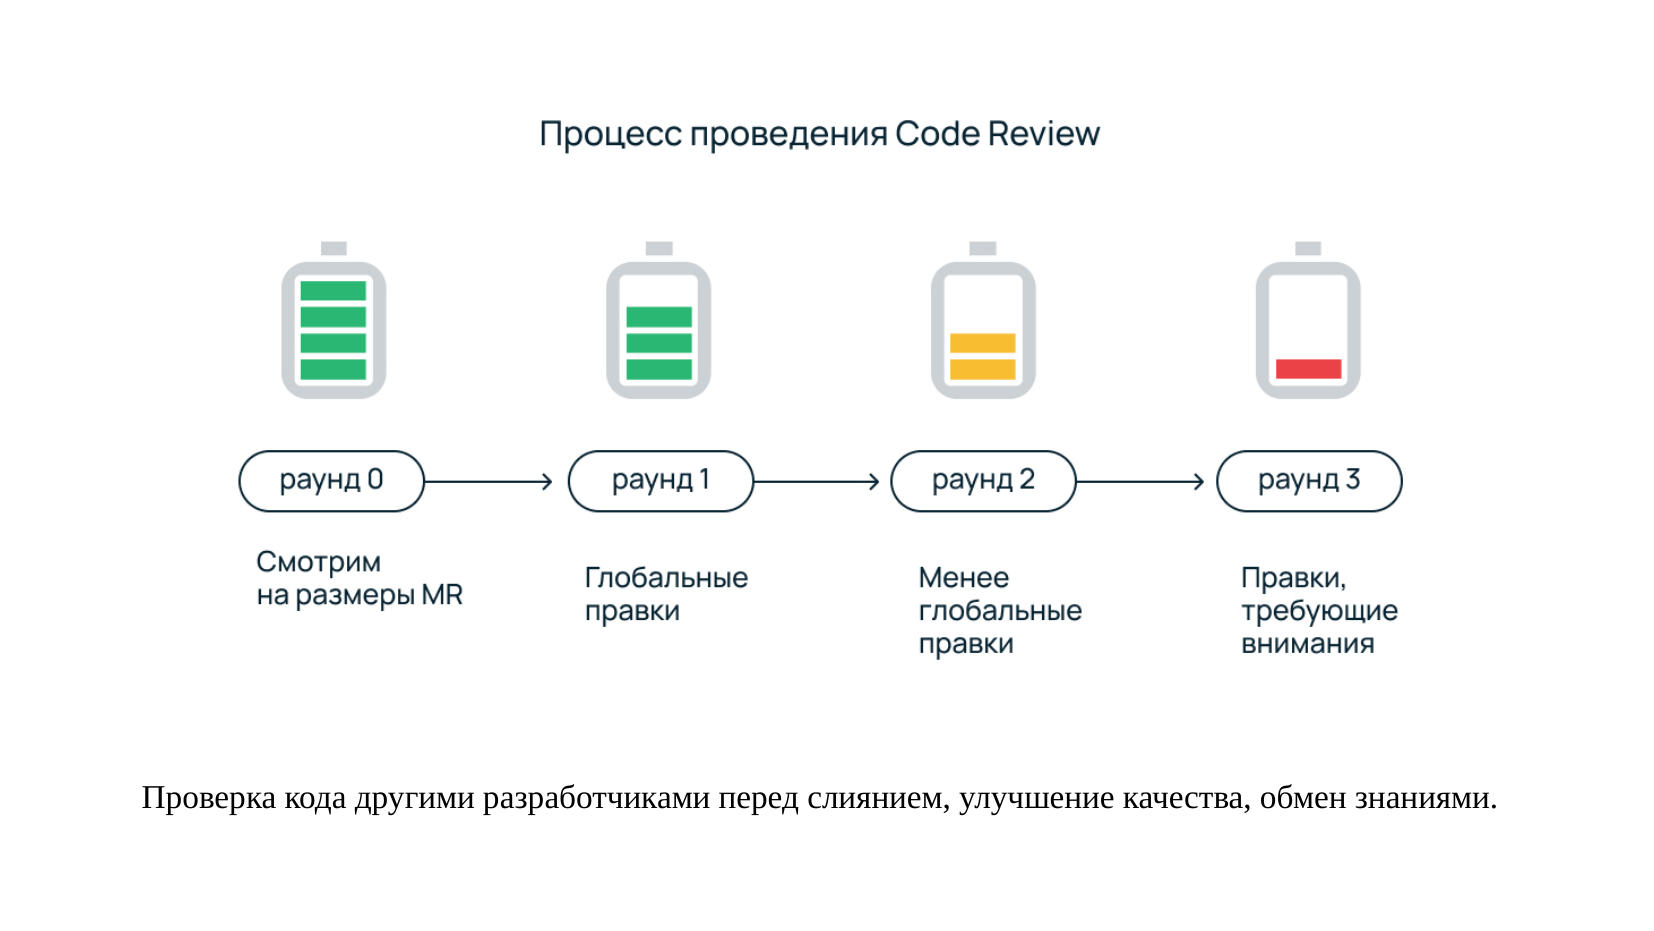

# Проверка кода другими разработчиками перед слиянием, улучшение качества, обмен знаниями.